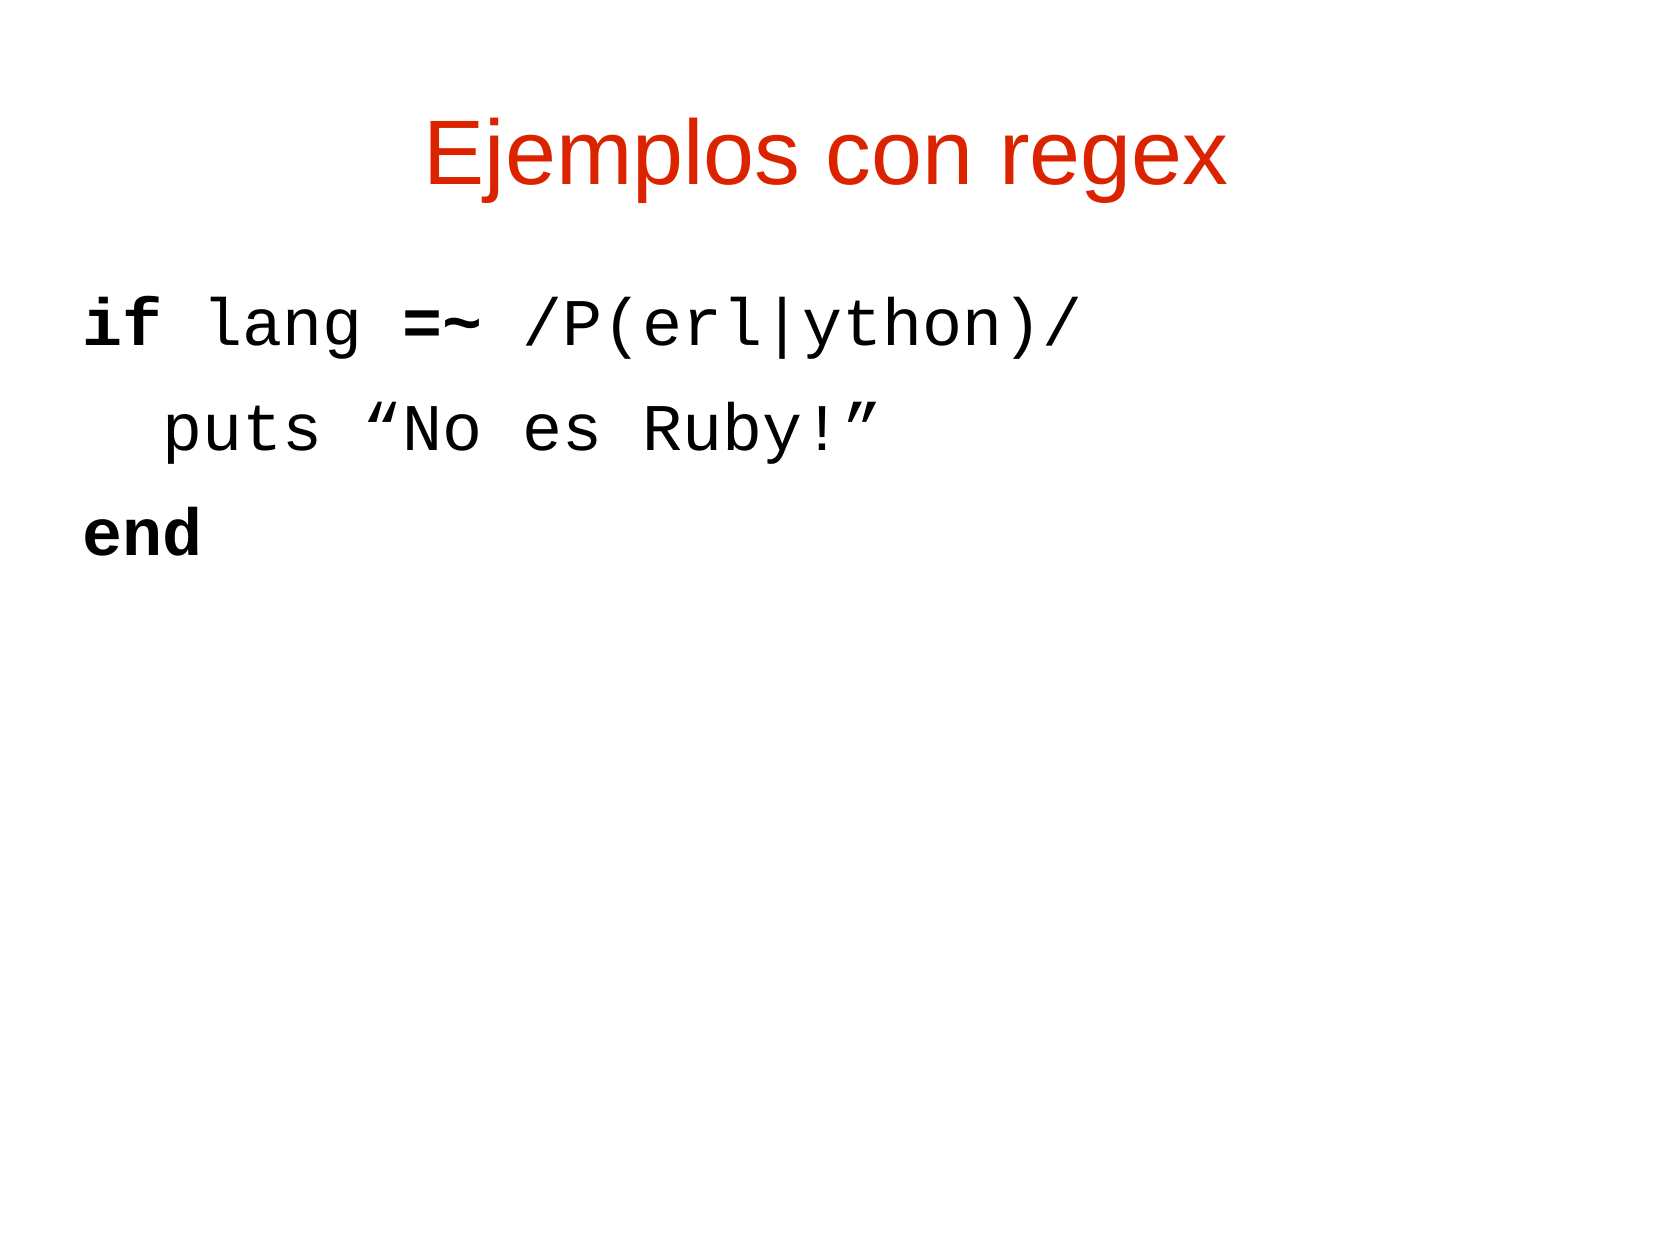

# Ejemplos con regex
if lang =~ /P(erl|ython)/
 puts “No es Ruby!”
end